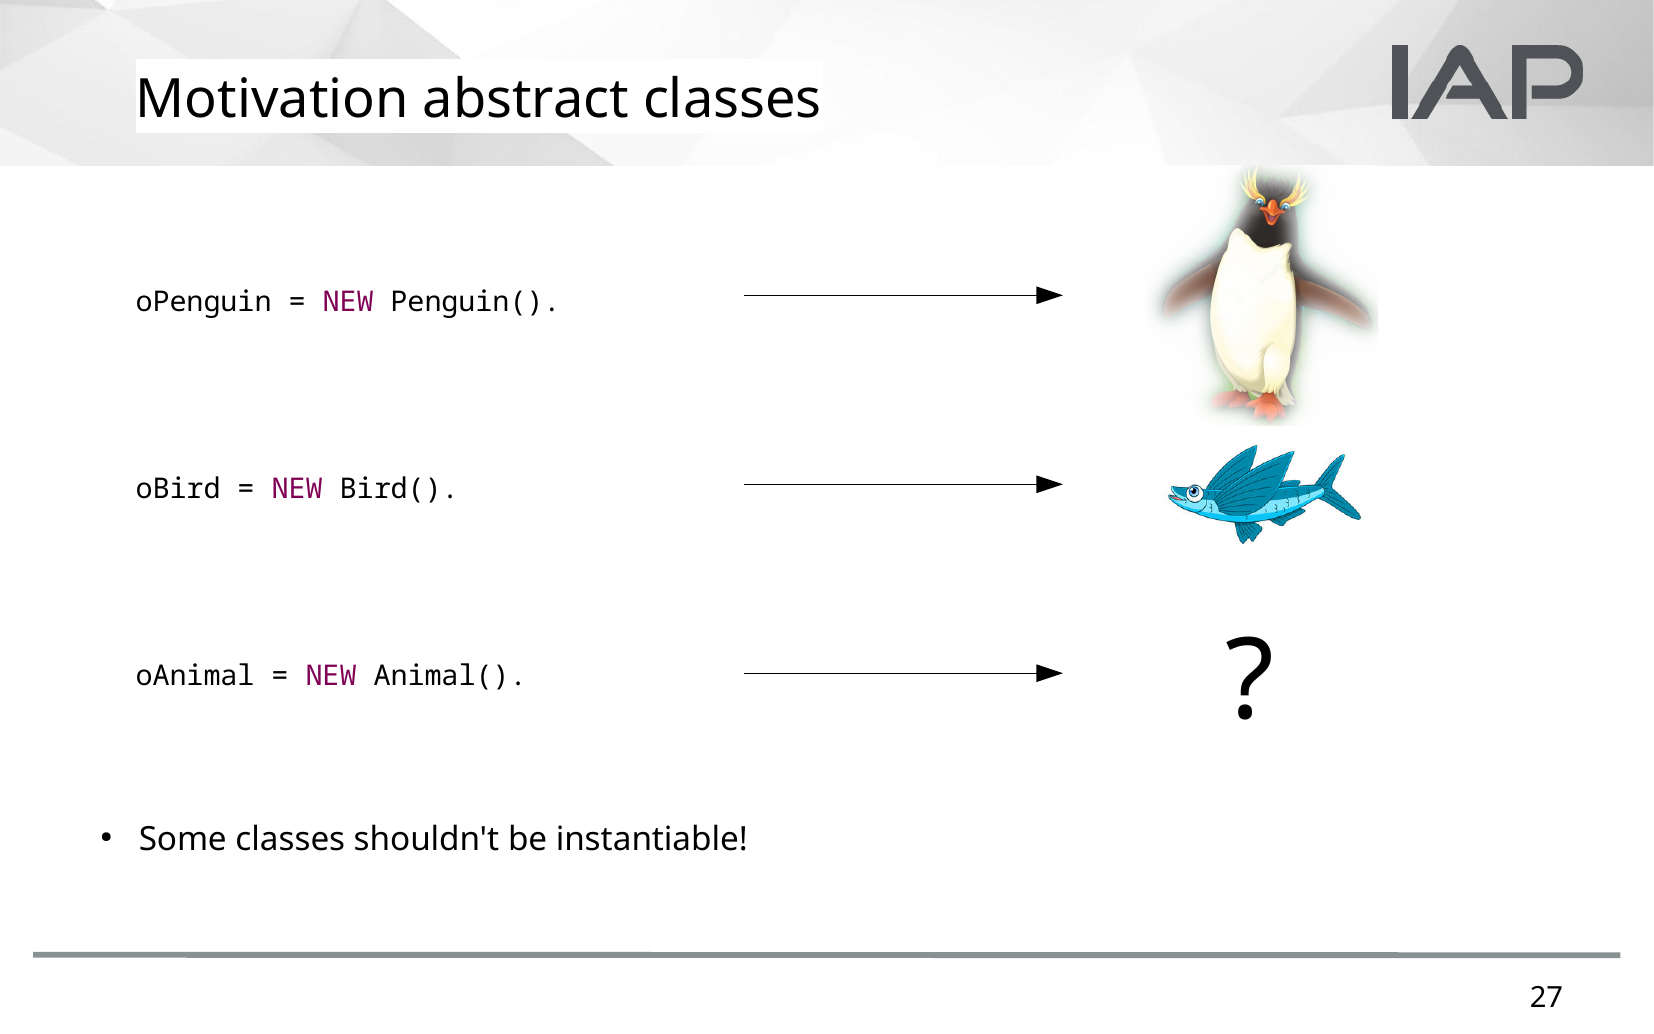

# Motivation abstract classes
oPenguin = NEW Penguin().
oBird = NEW Bird().
oAnimal = NEW Animal().
?
Some classes shouldn't be instantiable!
27